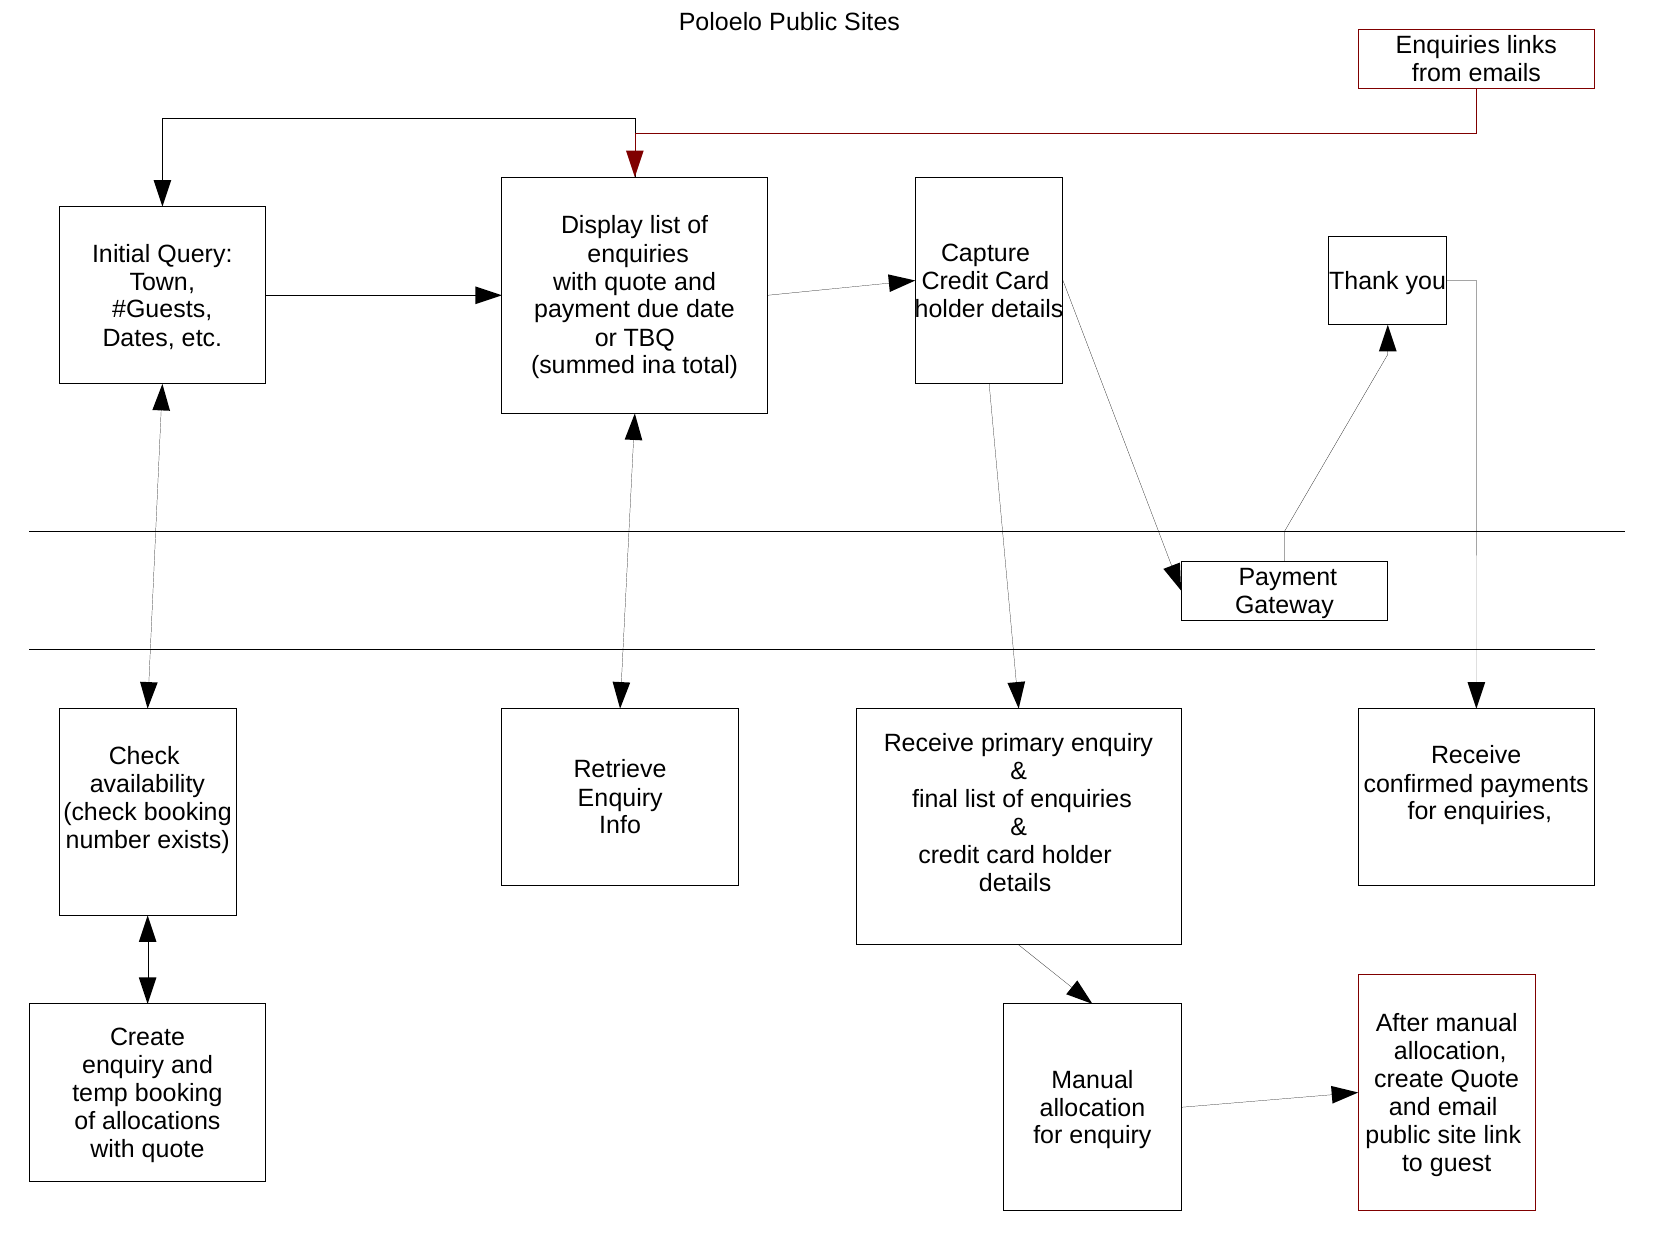

Poloelo Public Sites
Enquiries links
from emails
Display list of
 enquiries
 with quote and
payment due date
or TBQ
(summed ina total)
Capture
Credit Card
holder details
Initial Query:
Town,
#Guests,
Dates, etc.
Thank you
 Payment
Gateway
Check
availability
(check booking
number exists)
Retrieve
Enquiry
Info
Receive primary enquiry
&
 final list of enquiries
&
credit card holder
details
Receive
confirmed payments
 for enquiries,
After manual
 allocation,
create Quote
and email
public site link
to guest
Create
enquiry and
temp booking
of allocations
with quote
Manual
allocation
for enquiry